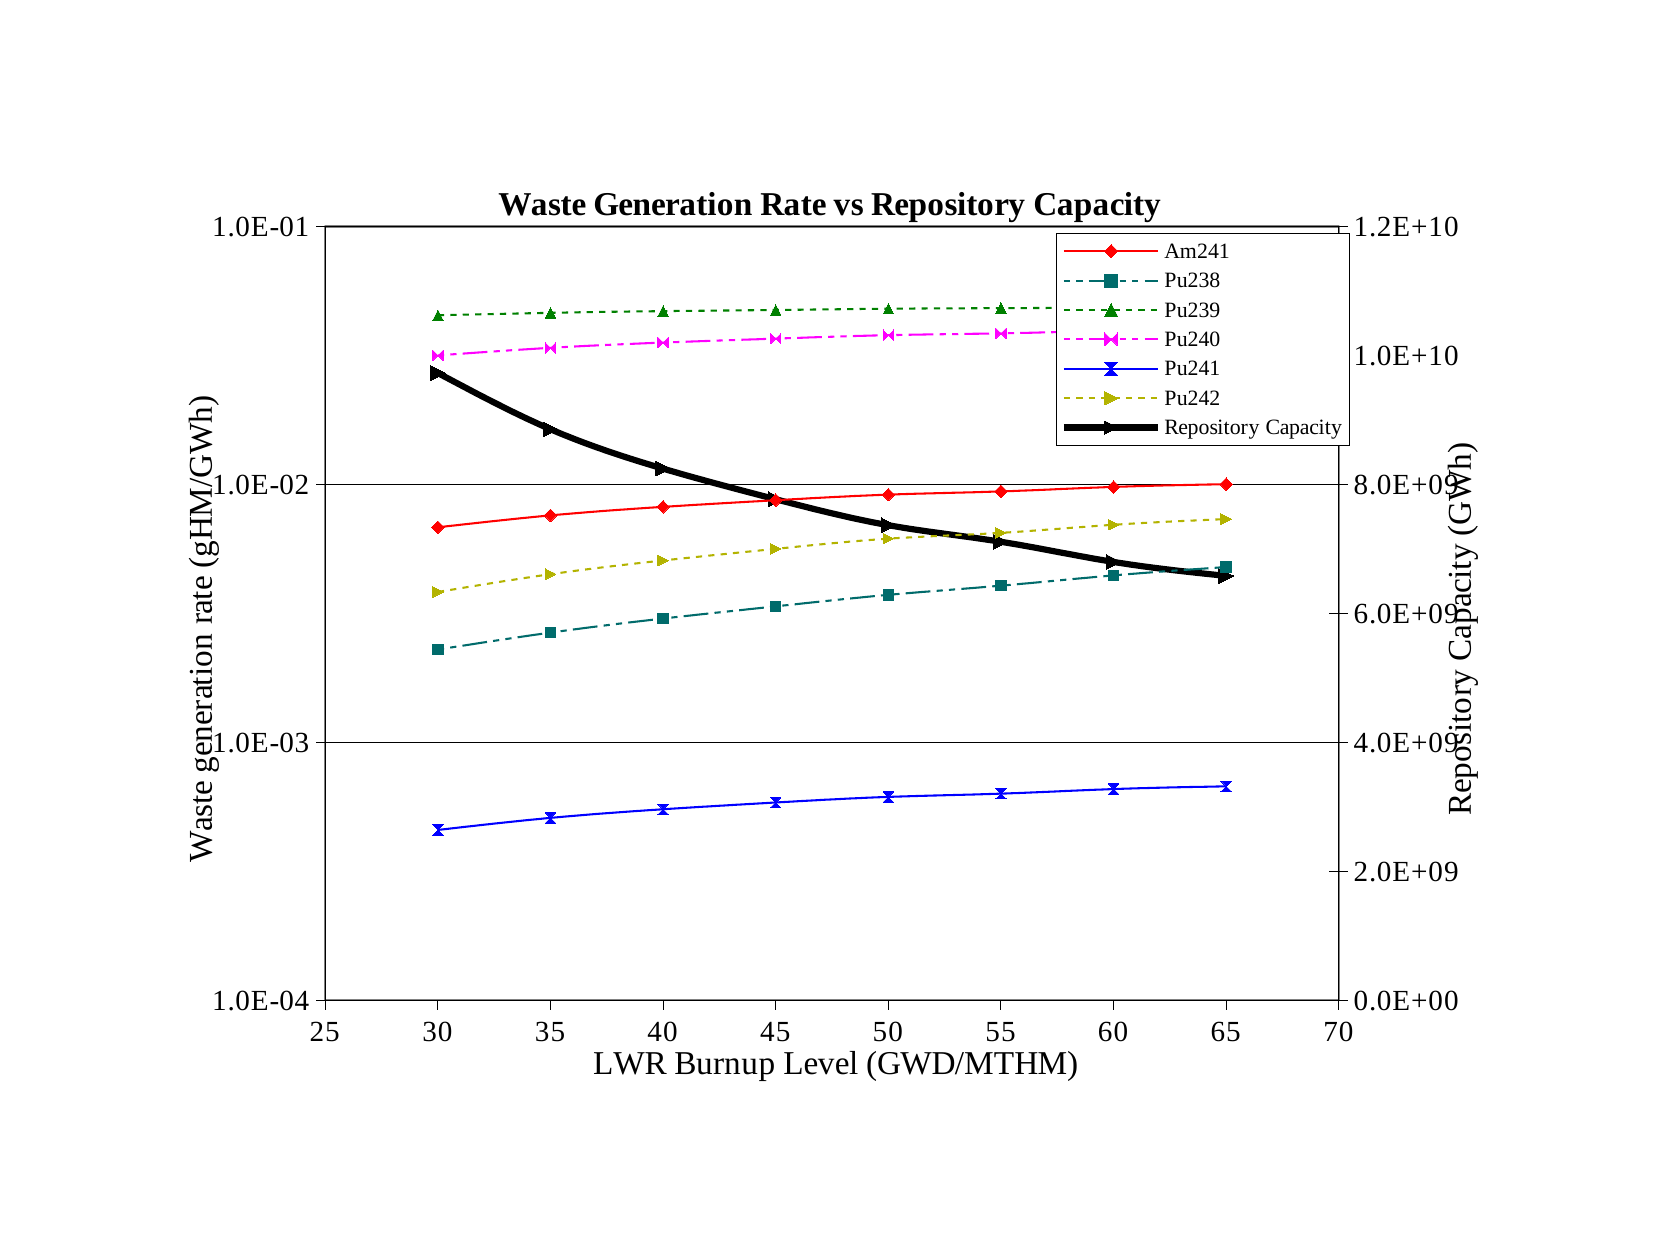

### Chart: Waste Generation Rate vs Repository Capacity
| Category | Am241 | Pu238 | Pu239 | Pu240 | Pu241 | Pu242 | Repository Capacity |
|---|---|---|---|---|---|---|---|